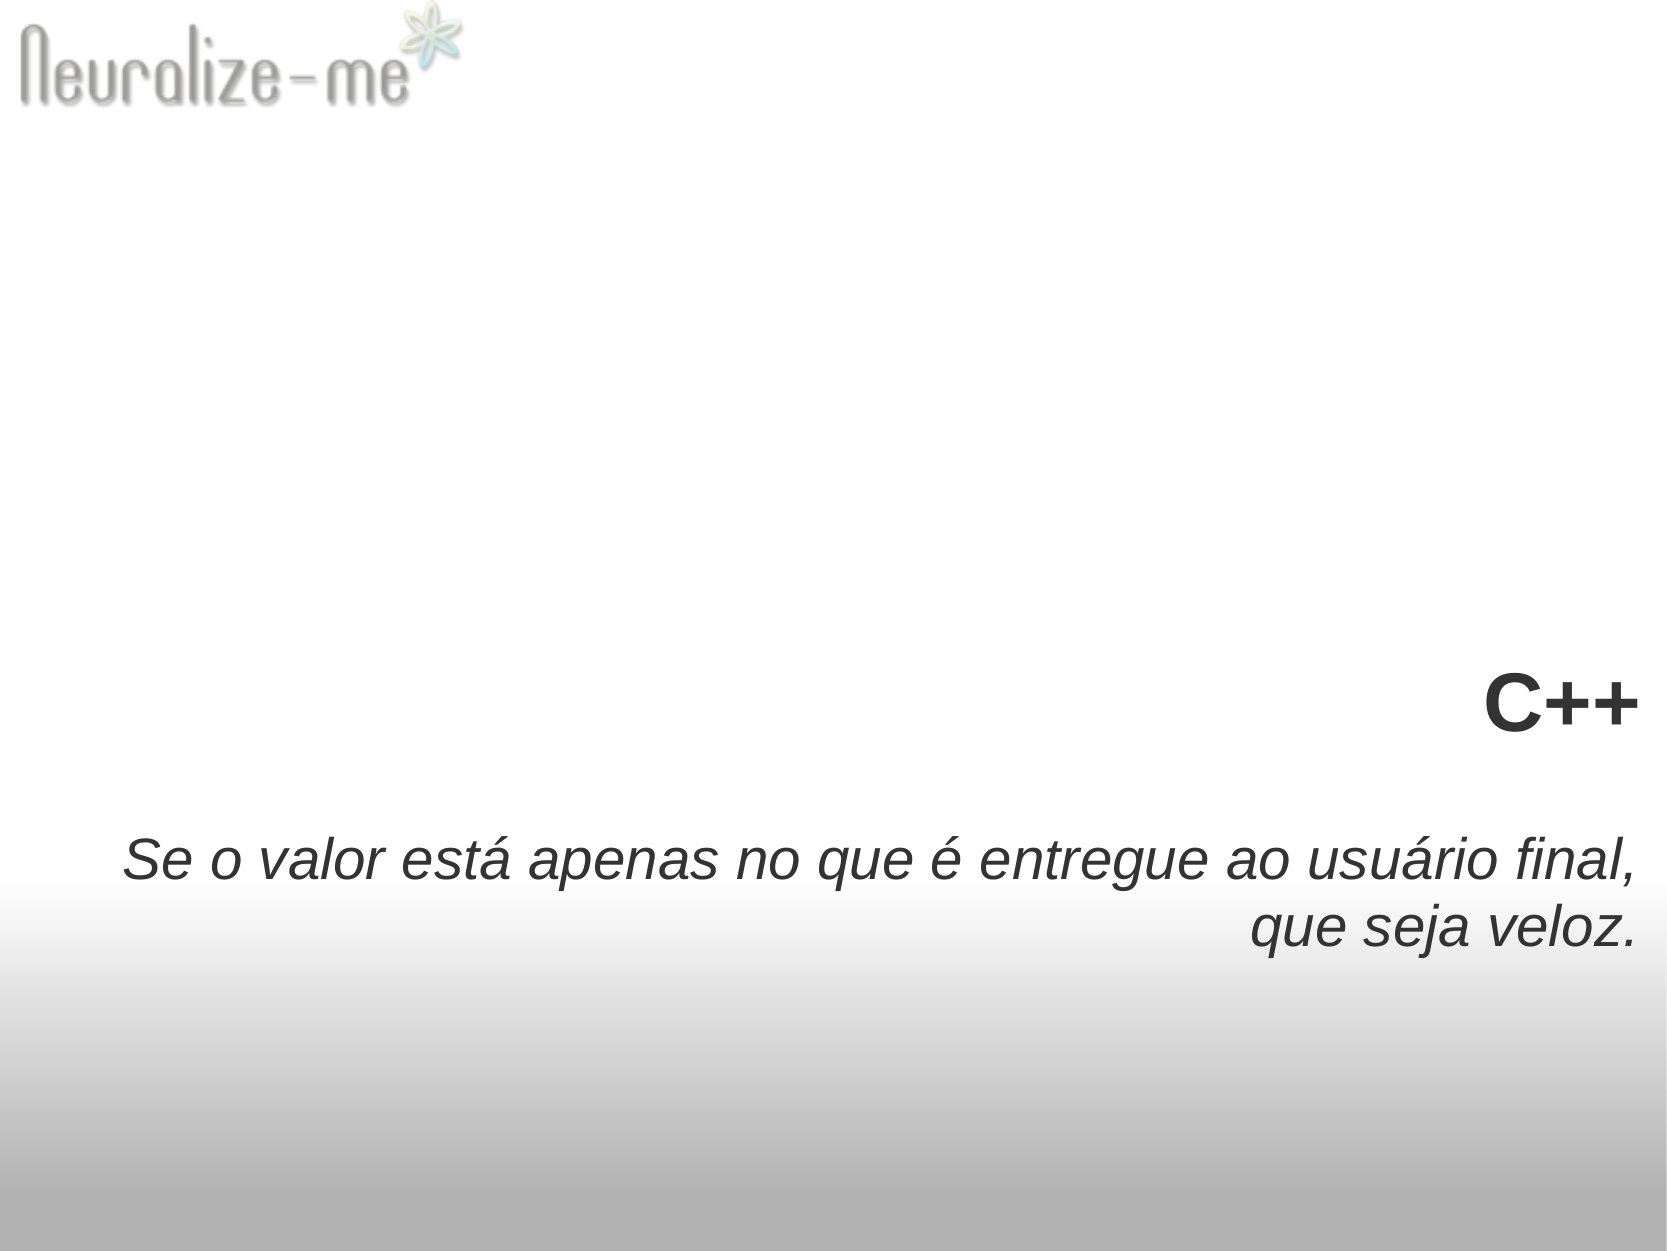

# C++   Se o valor está apenas no que é entregue ao usuário final, que seja veloz.